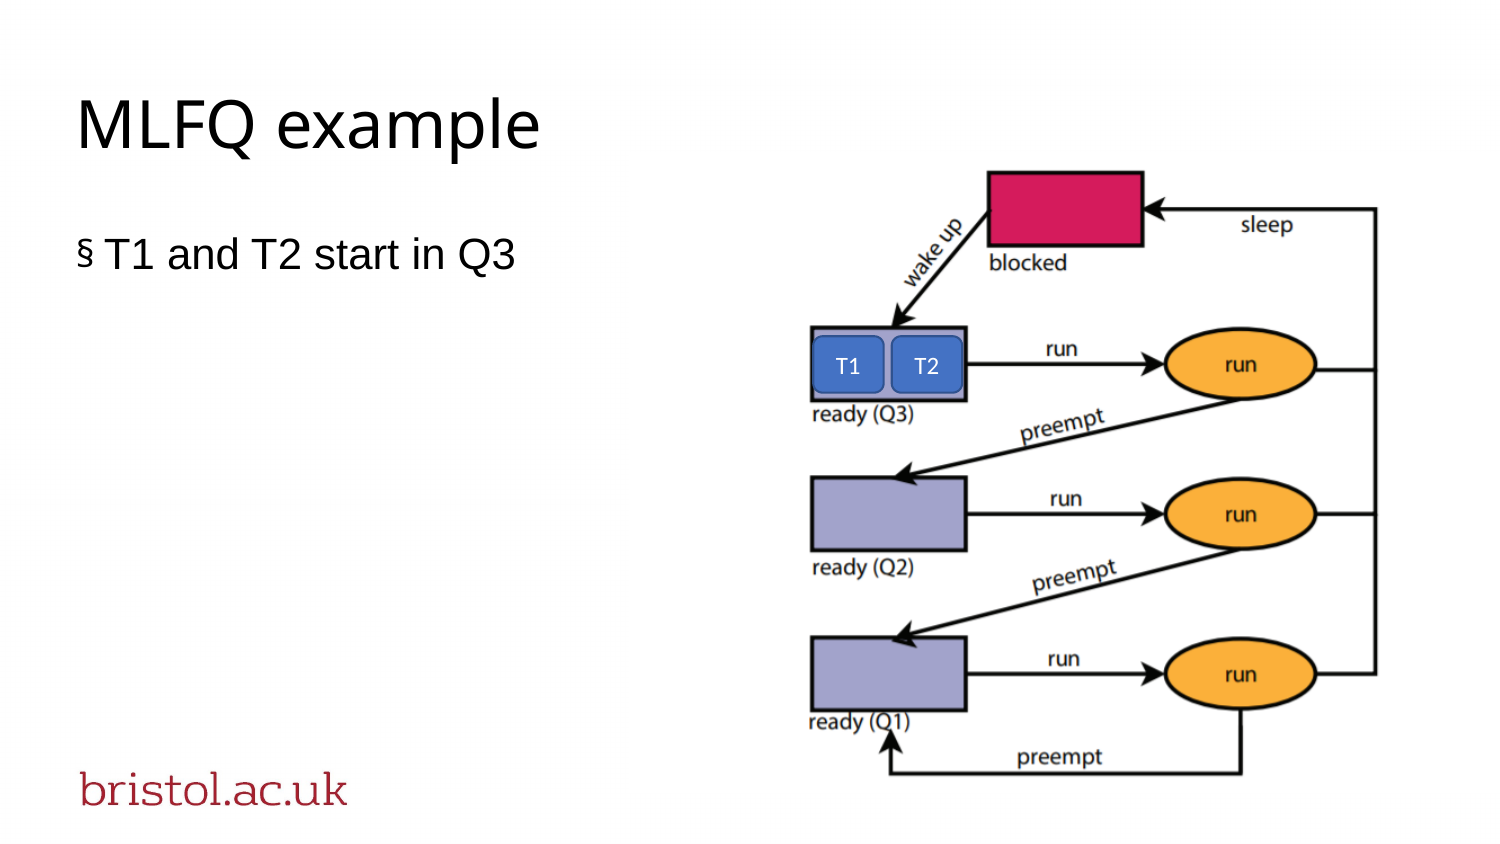

# MLFQ example
T1 and T2 start in Q3
T1
T2